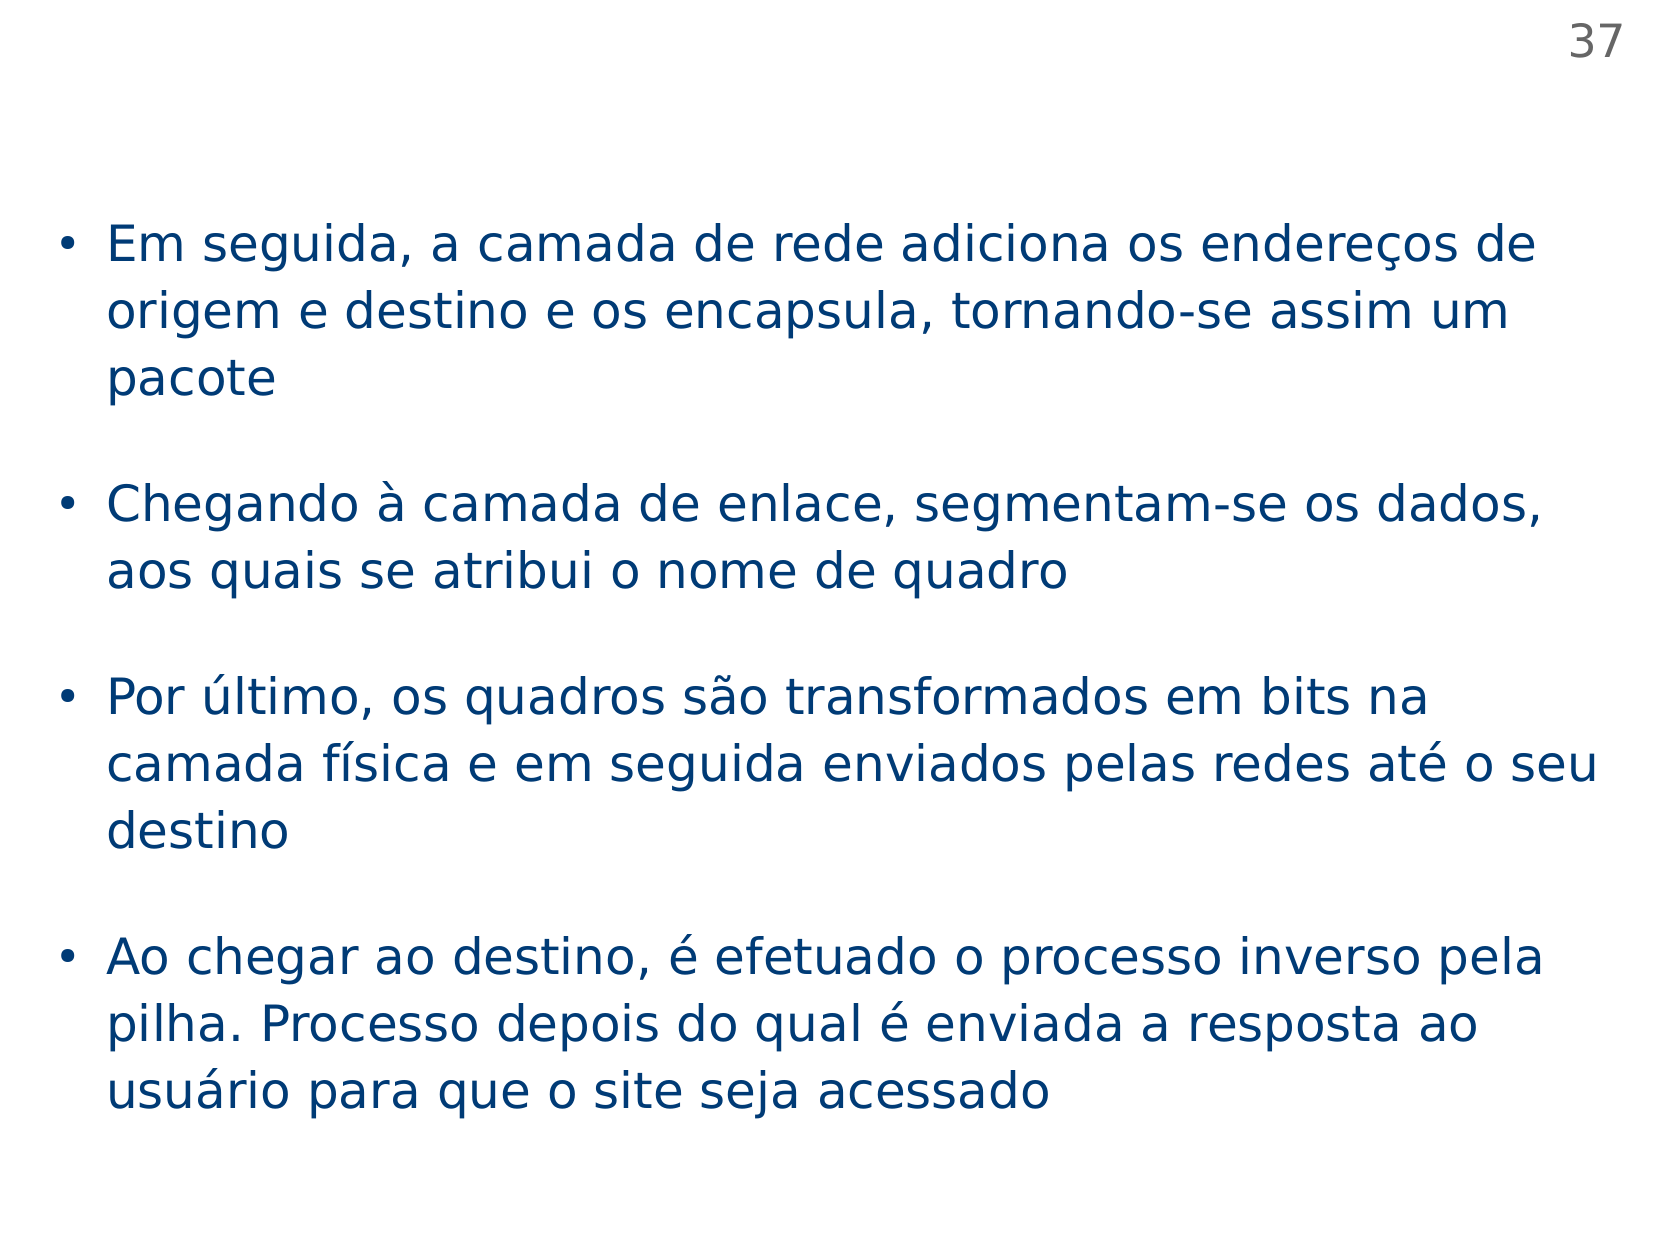

37
#
Em seguida, a camada de rede adiciona os endereços de origem e destino e os encapsula, tornando-se assim um pacote
Chegando à camada de enlace, segmentam-se os dados, aos quais se atribui o nome de quadro
Por último, os quadros são transformados em bits na camada física e em seguida enviados pelas redes até o seu destino
Ao chegar ao destino, é efetuado o processo inverso pela pilha. Processo depois do qual é enviada a resposta ao usuário para que o site seja acessado